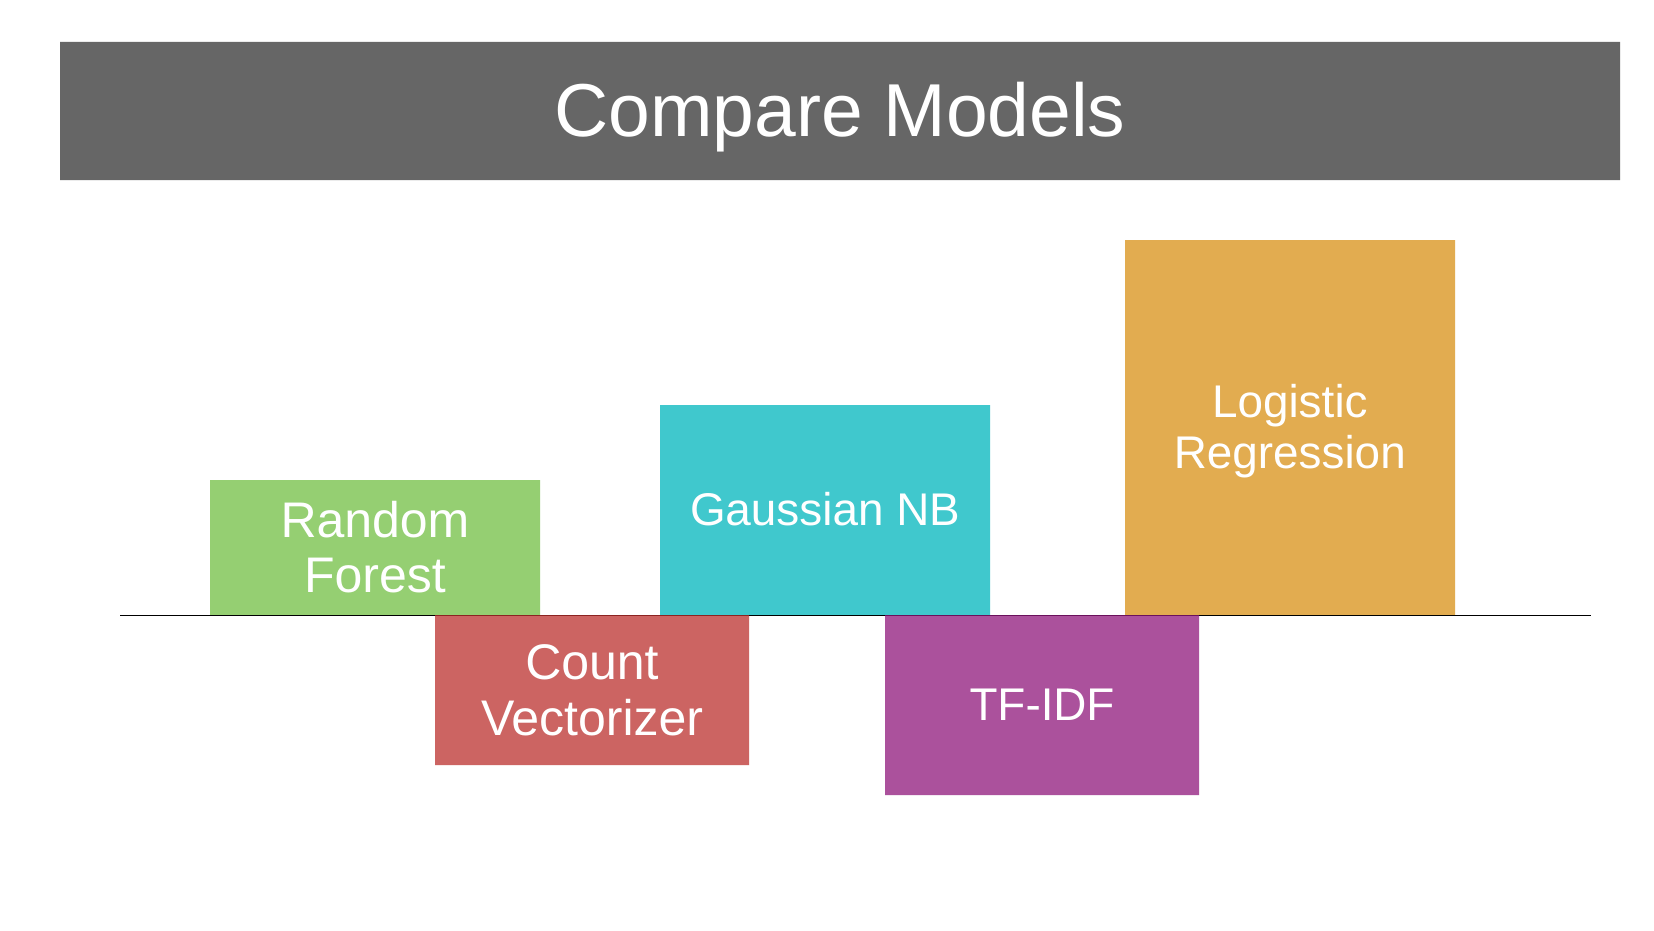

# Compare Models
Logistic
Regression
Gaussian NB
Random Forest
Count
Vectorizer
TF-IDF